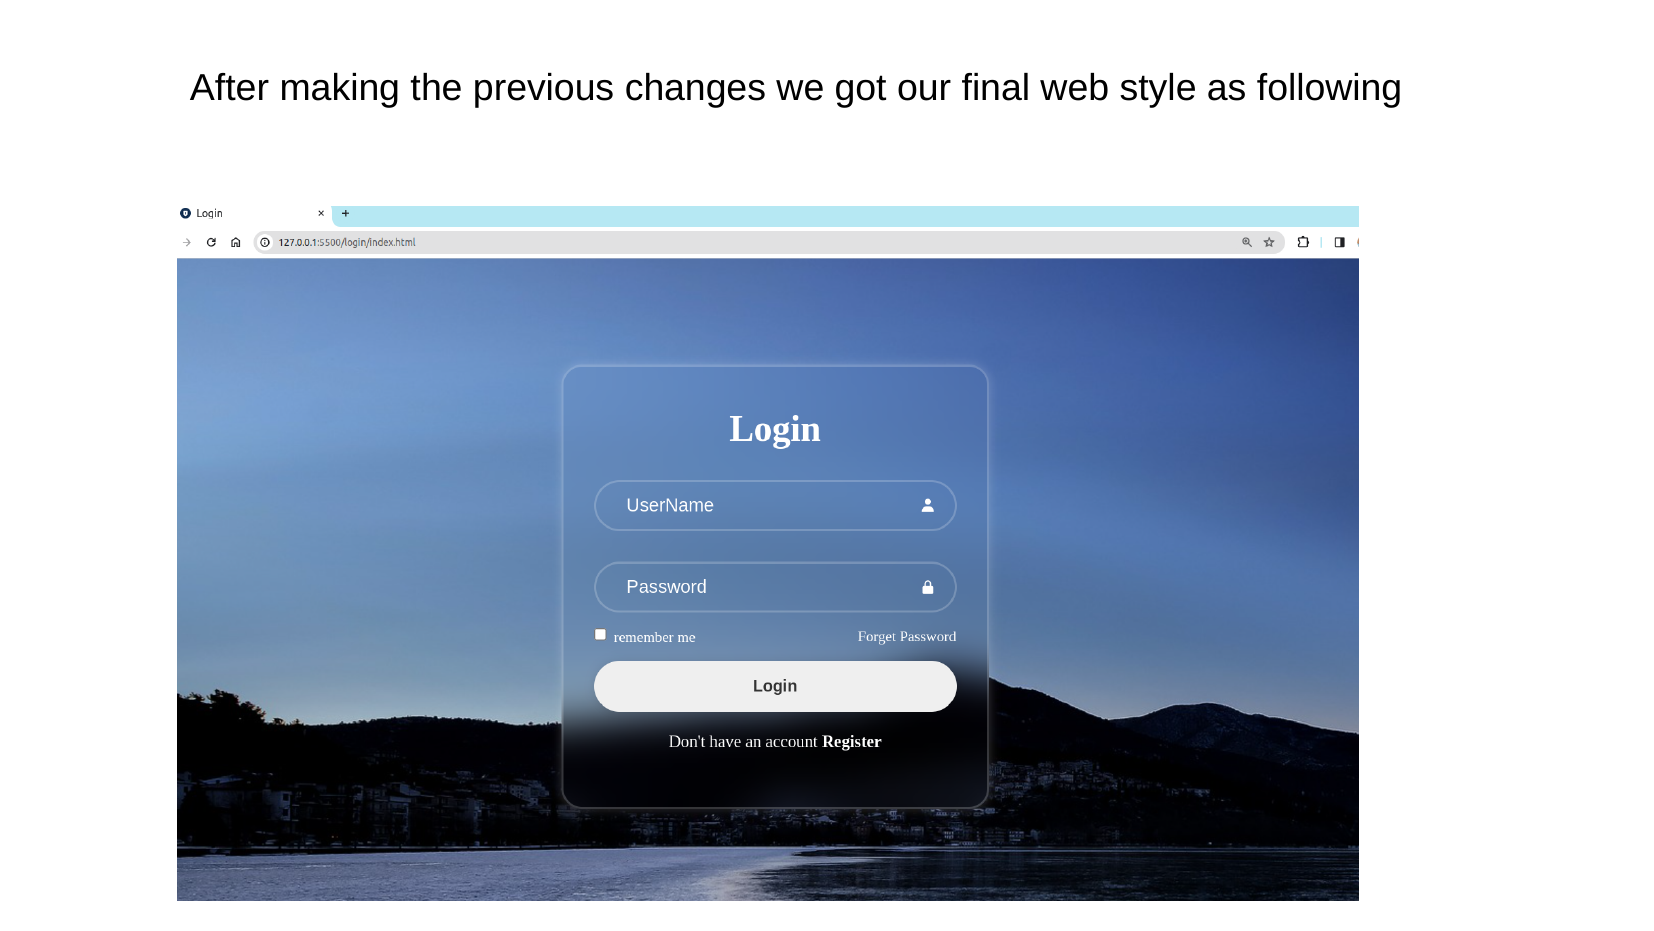

After making the previous changes we got our final web style as following